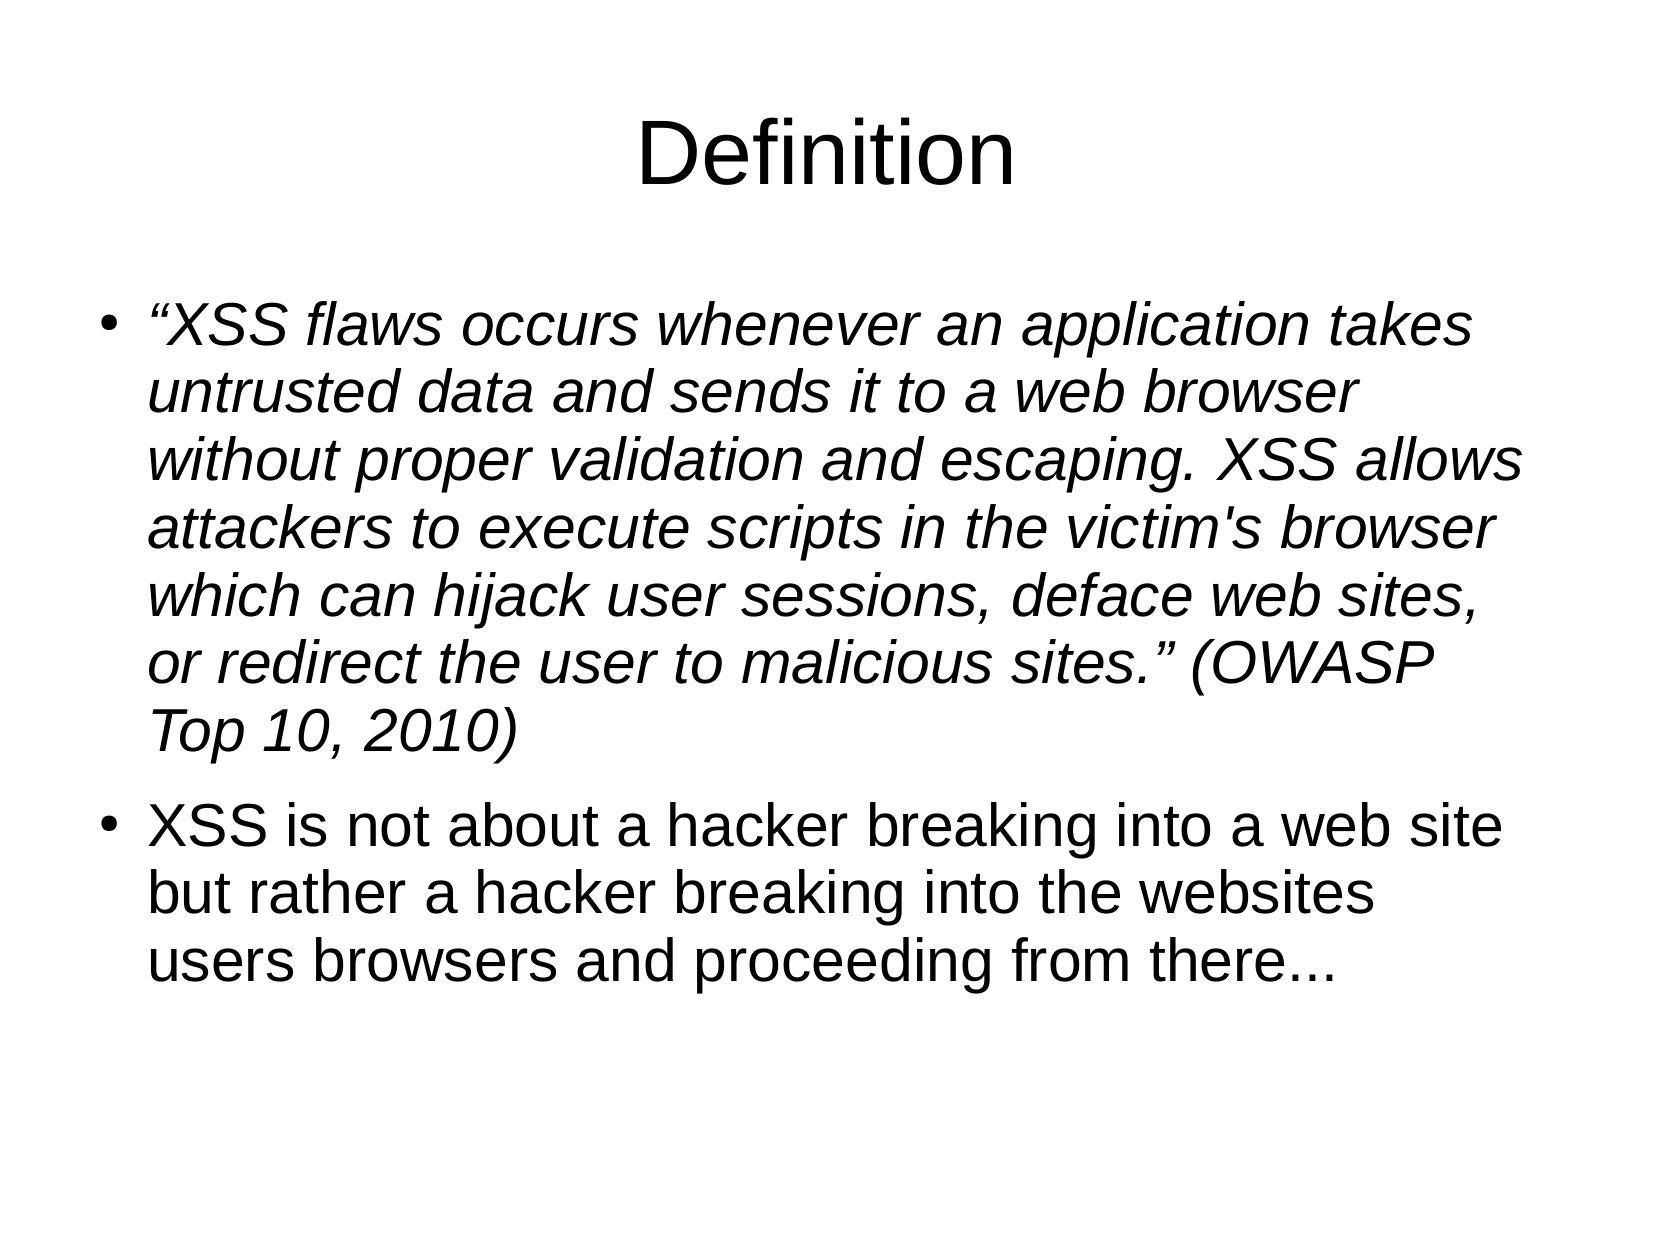

# Definition
“XSS flaws occurs whenever an application takes untrusted data and sends it to a web browser without proper validation and escaping. XSS allows attackers to execute scripts in the victim's browser which can hijack user sessions, deface web sites, or redirect the user to malicious sites.” (OWASP Top 10, 2010)
XSS is not about a hacker breaking into a web site but rather a hacker breaking into the websites users browsers and proceeding from there...